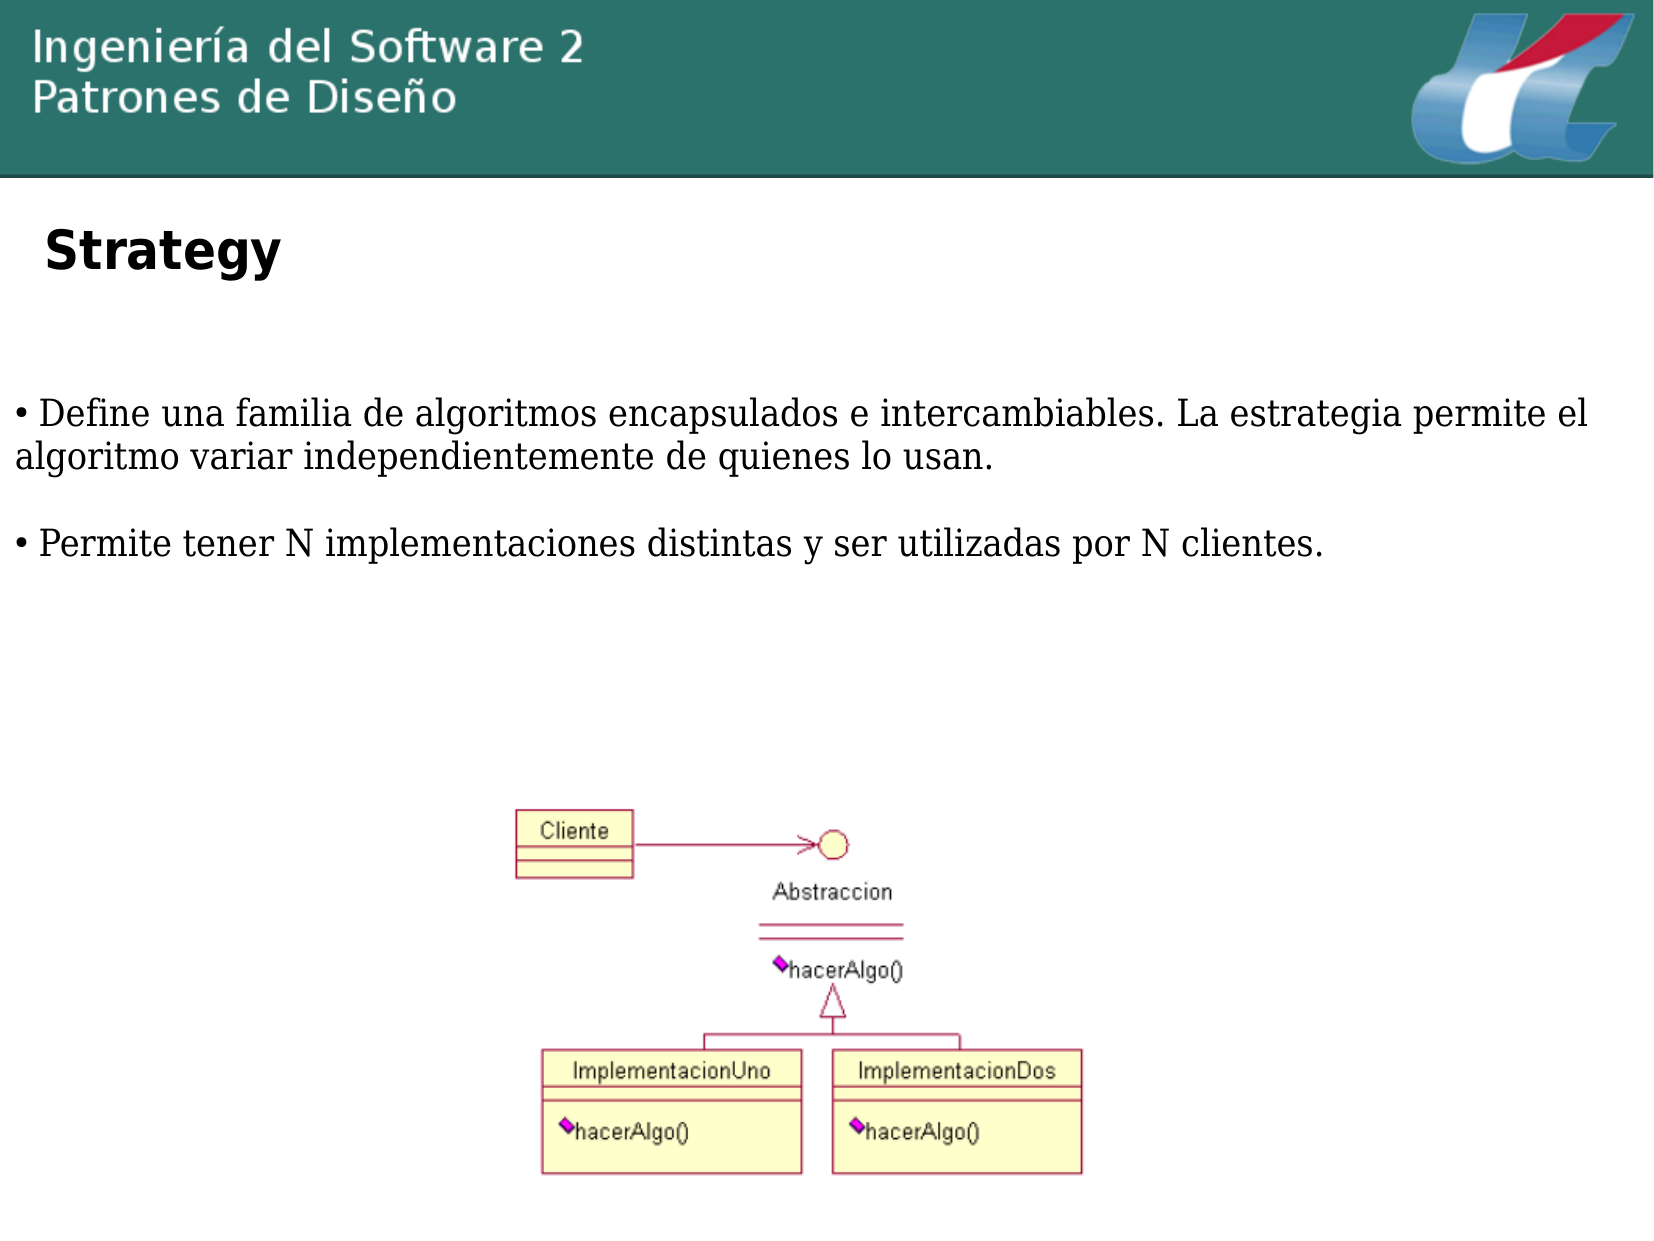

Strategy
 Define una familia de algoritmos encapsulados e intercambiables. La estrategia permite el algoritmo variar independientemente de quienes lo usan.
 Permite tener N implementaciones distintas y ser utilizadas por N clientes.